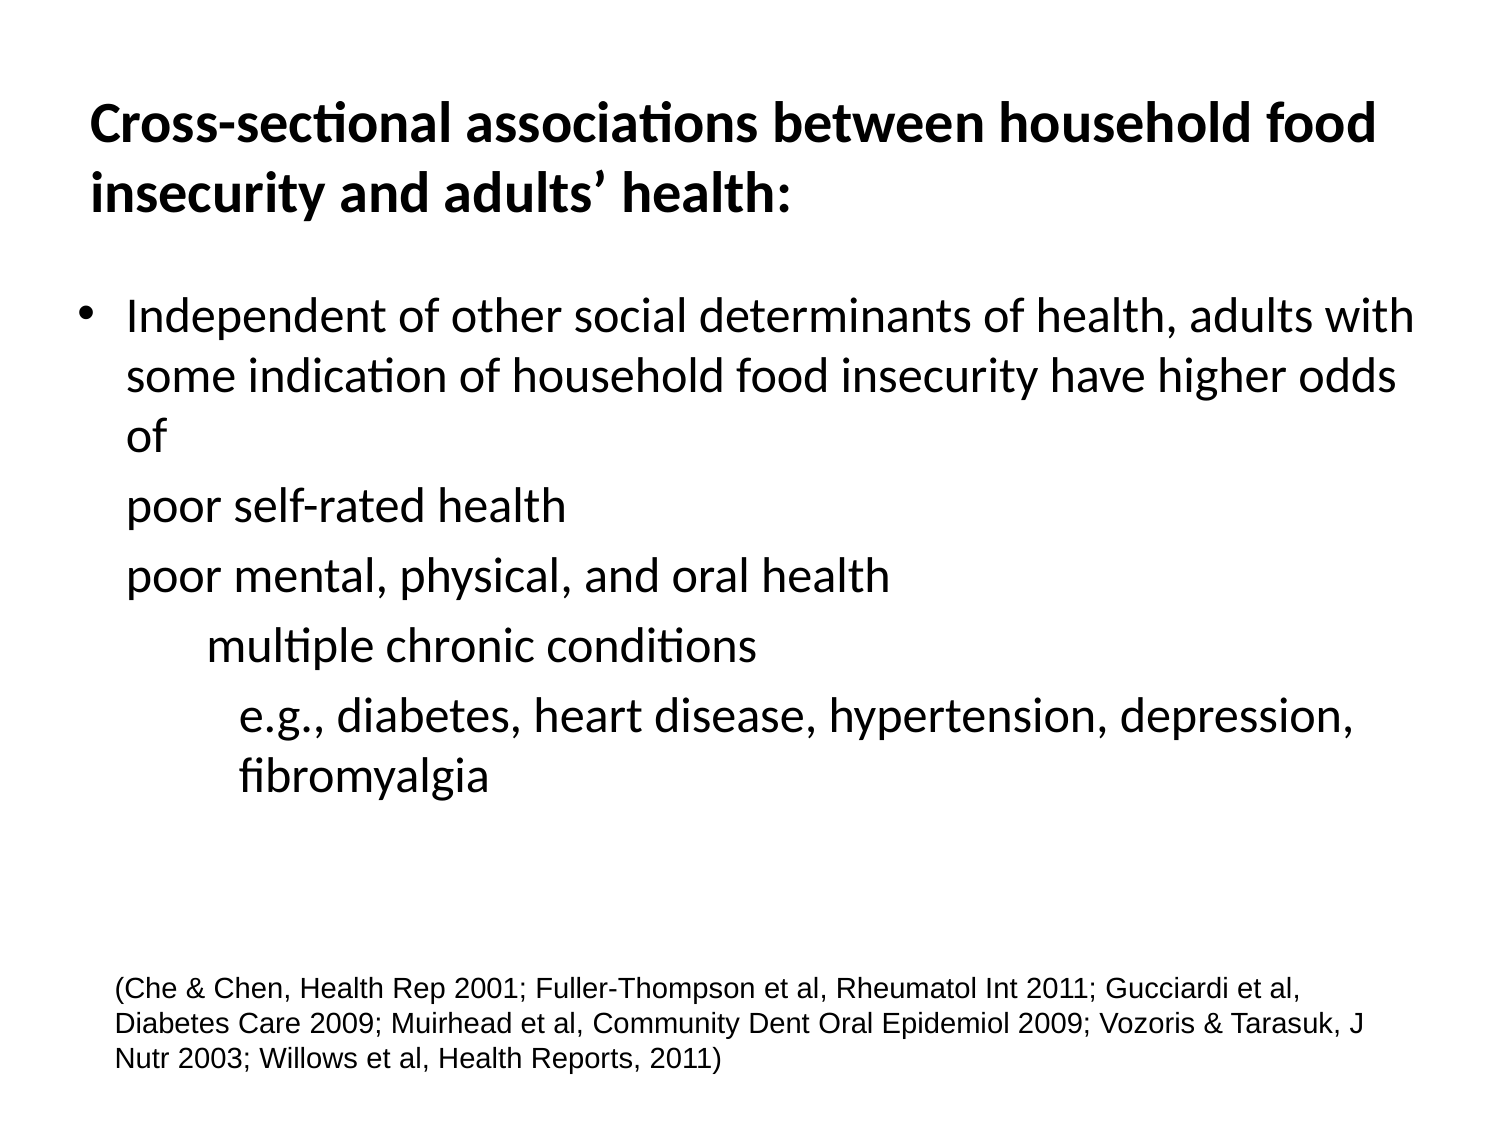

# Cross-sectional associations between household food insecurity and adults’ health:
Independent of other social determinants of health, adults with some indication of household food insecurity have higher odds of
		poor self-rated health
		poor mental, physical, and oral health
multiple chronic conditions
	e.g., diabetes, heart disease, hypertension, depression, fibromyalgia
(Che & Chen, Health Rep 2001; Fuller-Thompson et al, Rheumatol Int 2011; Gucciardi et al, Diabetes Care 2009; Muirhead et al, Community Dent Oral Epidemiol 2009; Vozoris & Tarasuk, J Nutr 2003; Willows et al, Health Reports, 2011)